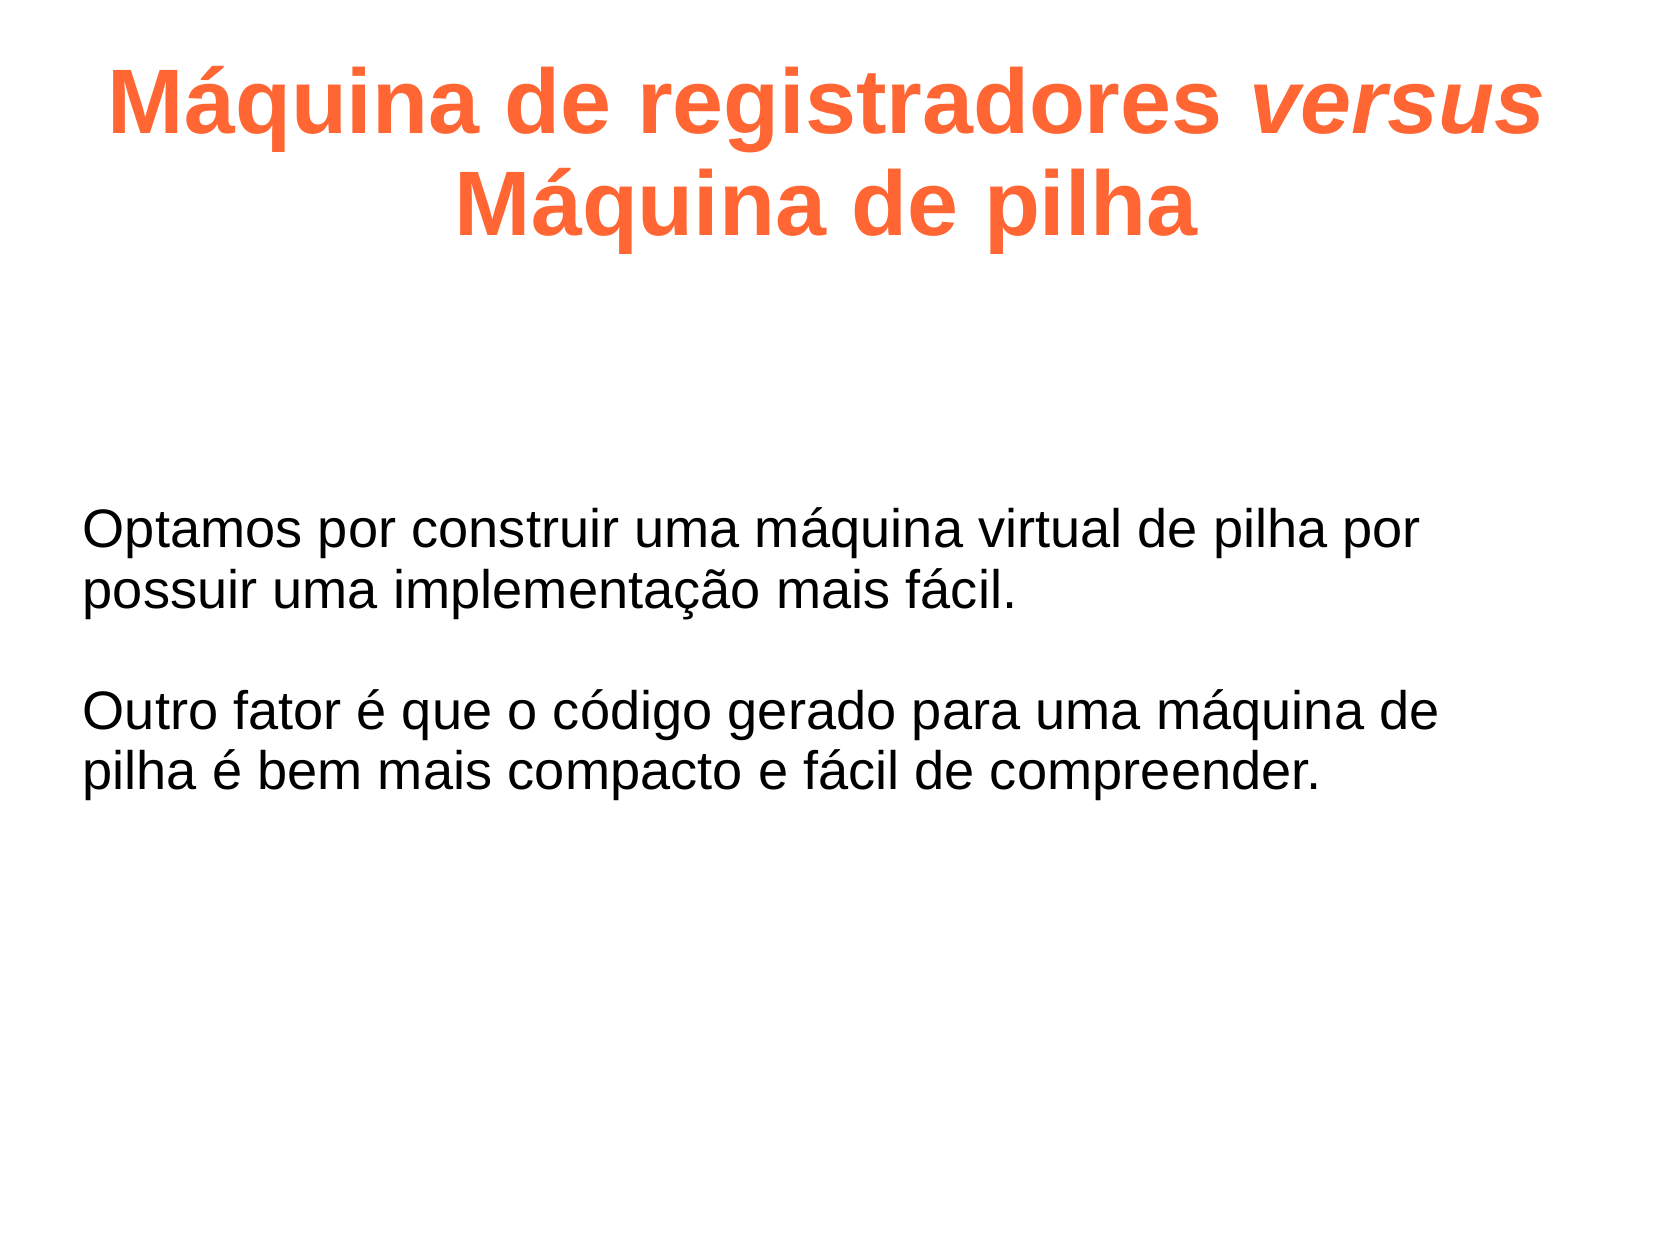

# Máquina de registradores versus Máquina de pilha
Optamos por construir uma máquina virtual de pilha por possuir uma implementação mais fácil.
Outro fator é que o código gerado para uma máquina de pilha é bem mais compacto e fácil de compreender.